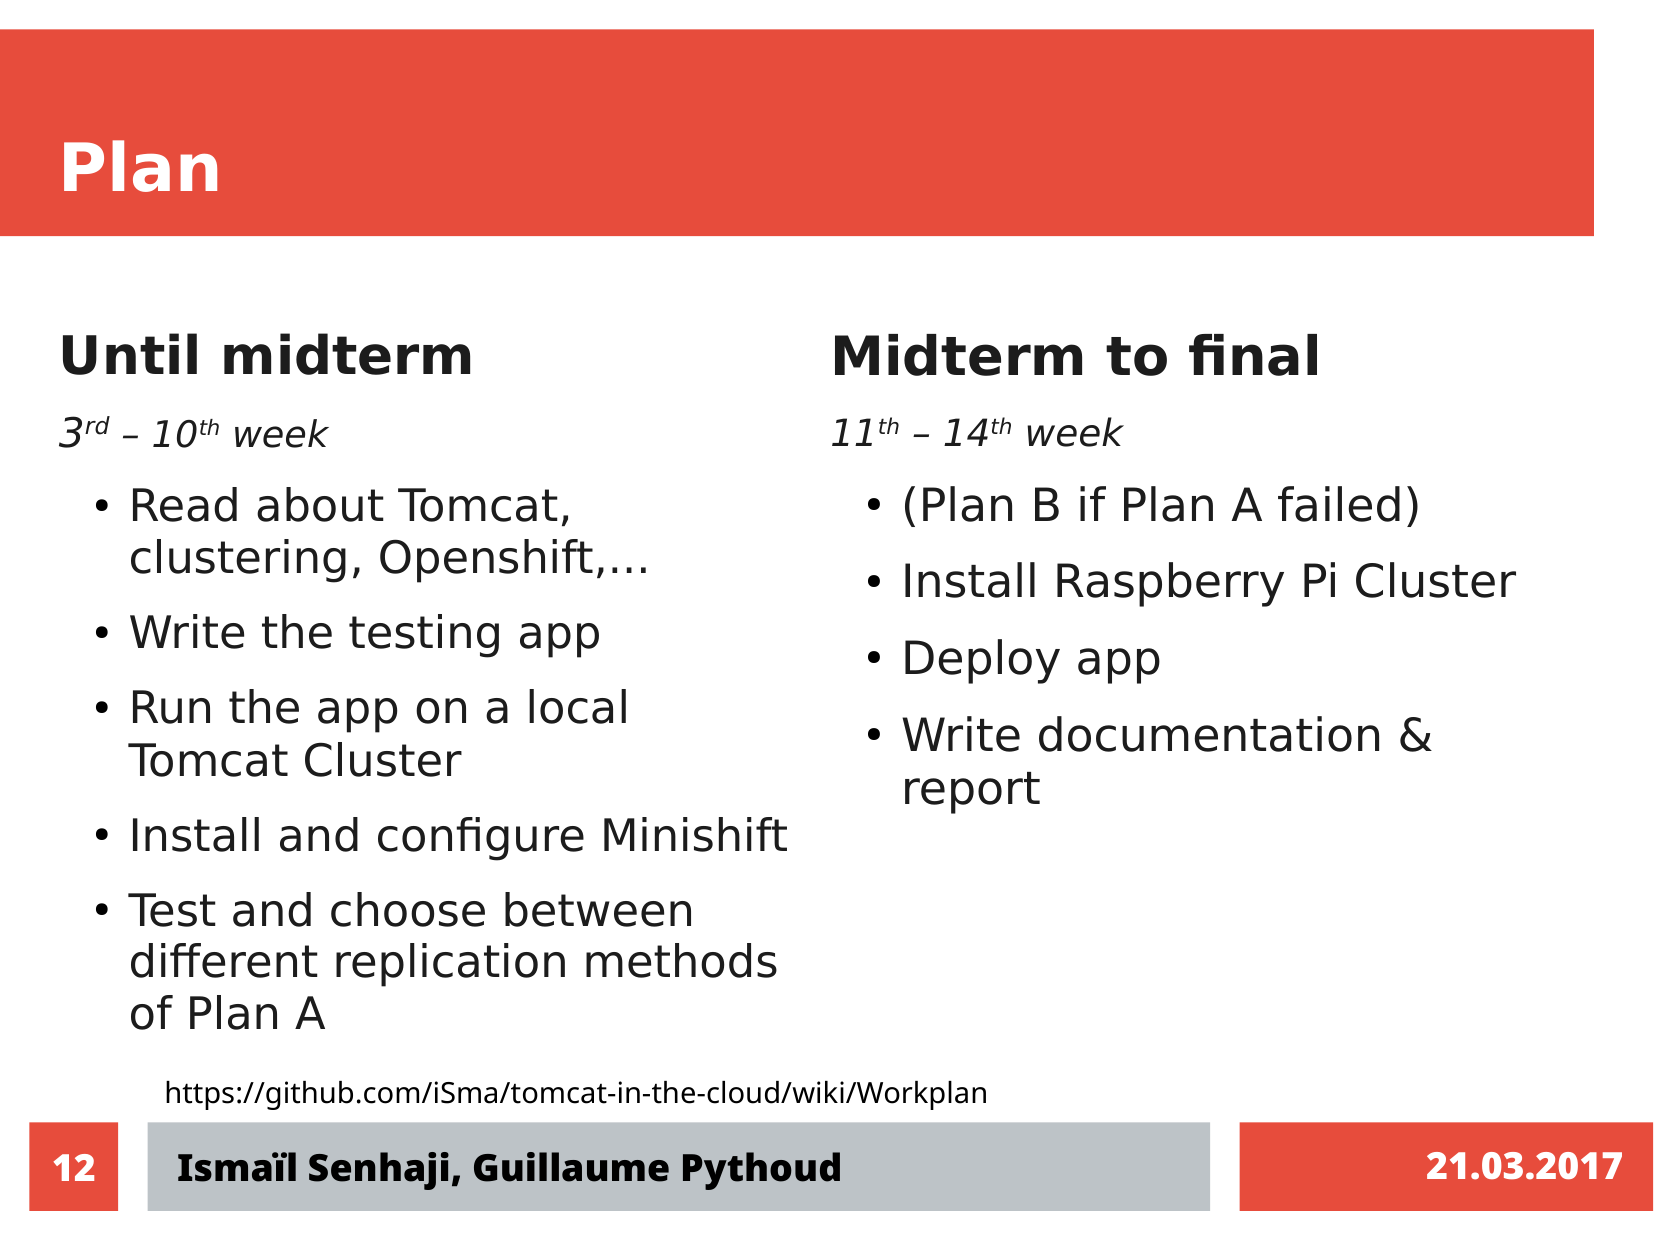

# Plan
Until midterm
3rd – 10th week
Read about Tomcat, clustering, Openshift,...
Write the testing app
Run the app on a local Tomcat Cluster
Install and configure Minishift
Test and choose between different replication methods of Plan A
Midterm to final
11th – 14th week
(Plan B if Plan A failed)
Install Raspberry Pi Cluster
Deploy app
Write documentation & report
https://github.com/iSma/tomcat-in-the-cloud/wiki/Workplan
12
Ismaïl Senhaji, Guillaume Pythoud
21.03.2017